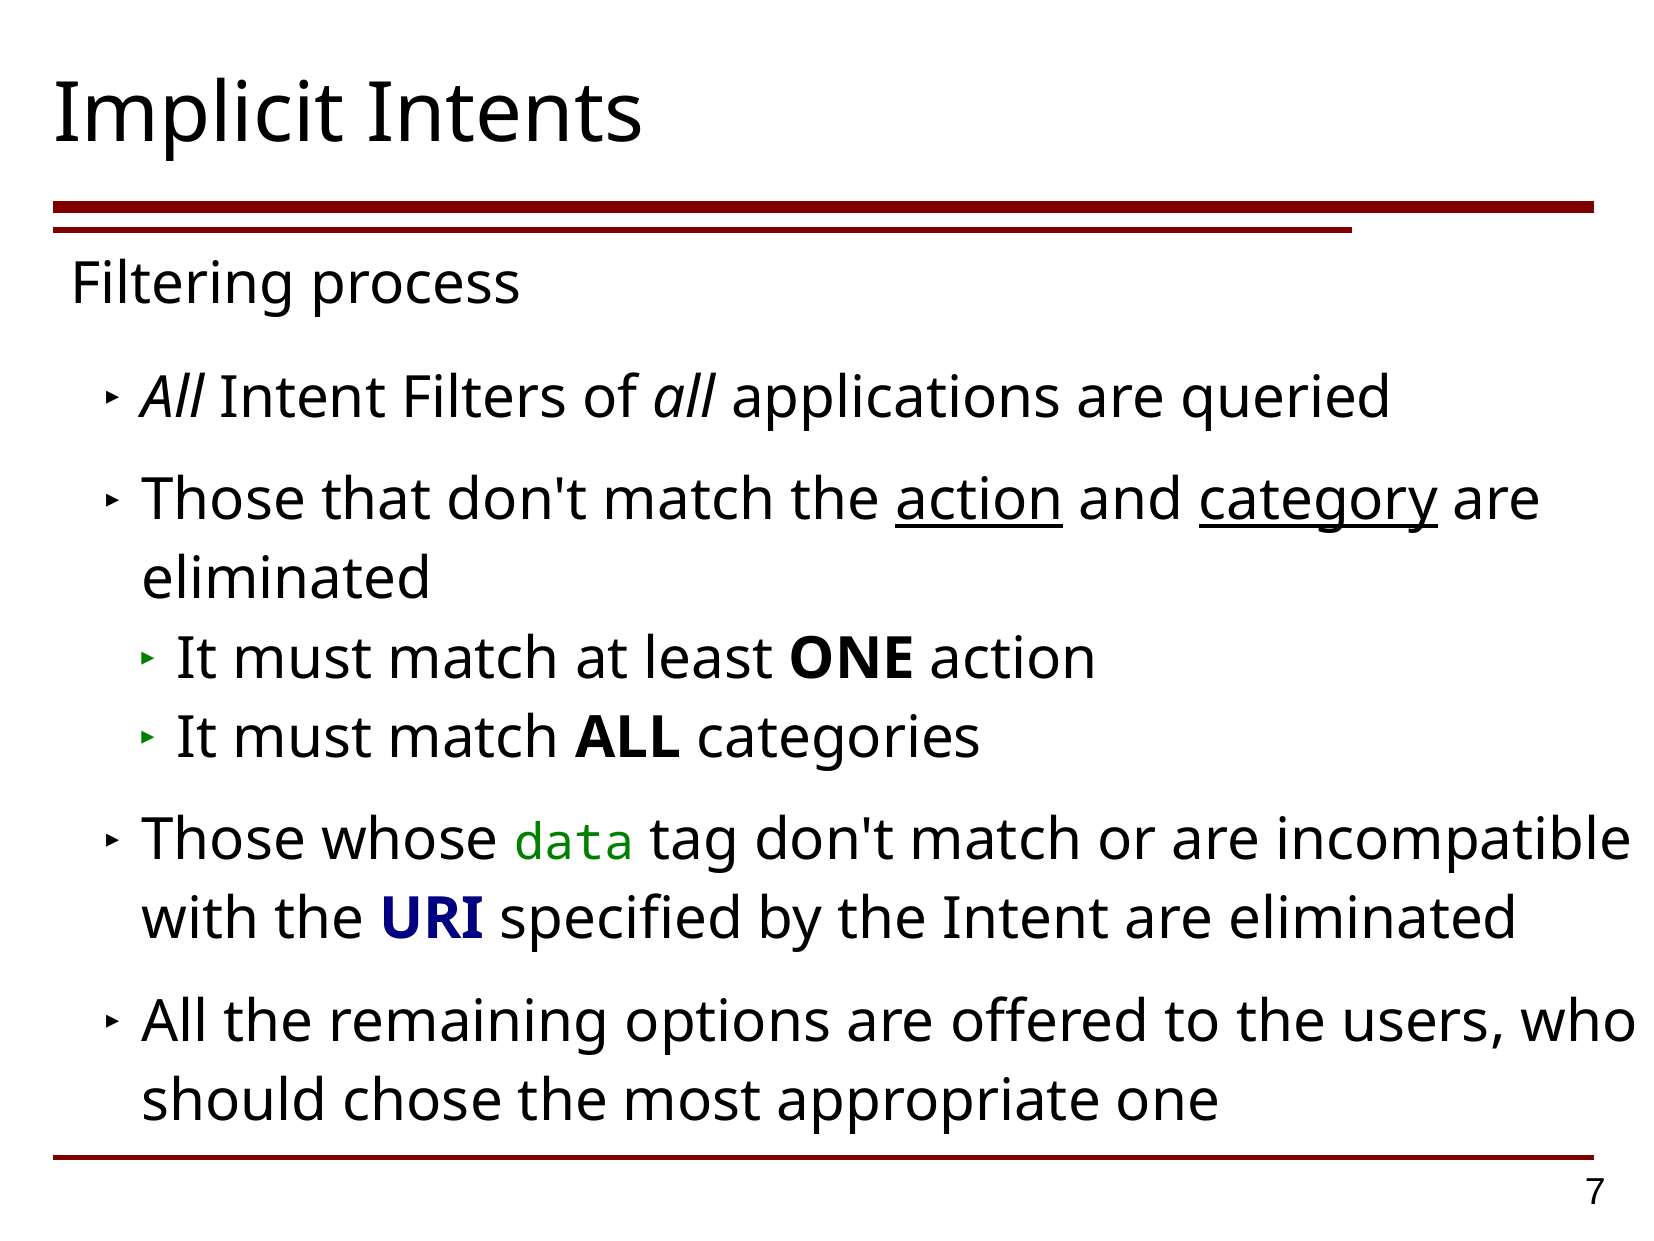

# Implicit Intents
Filtering process
All Intent Filters of all applications are queried
Those that don't match the action and category are
eliminated
It must match at least ONE action
It must match ALL categories
Those whose data tag don't match or are incompatible
with the URI specified by the Intent are eliminated
All the remaining options are offered to the users, who
should chose the most appropriate one